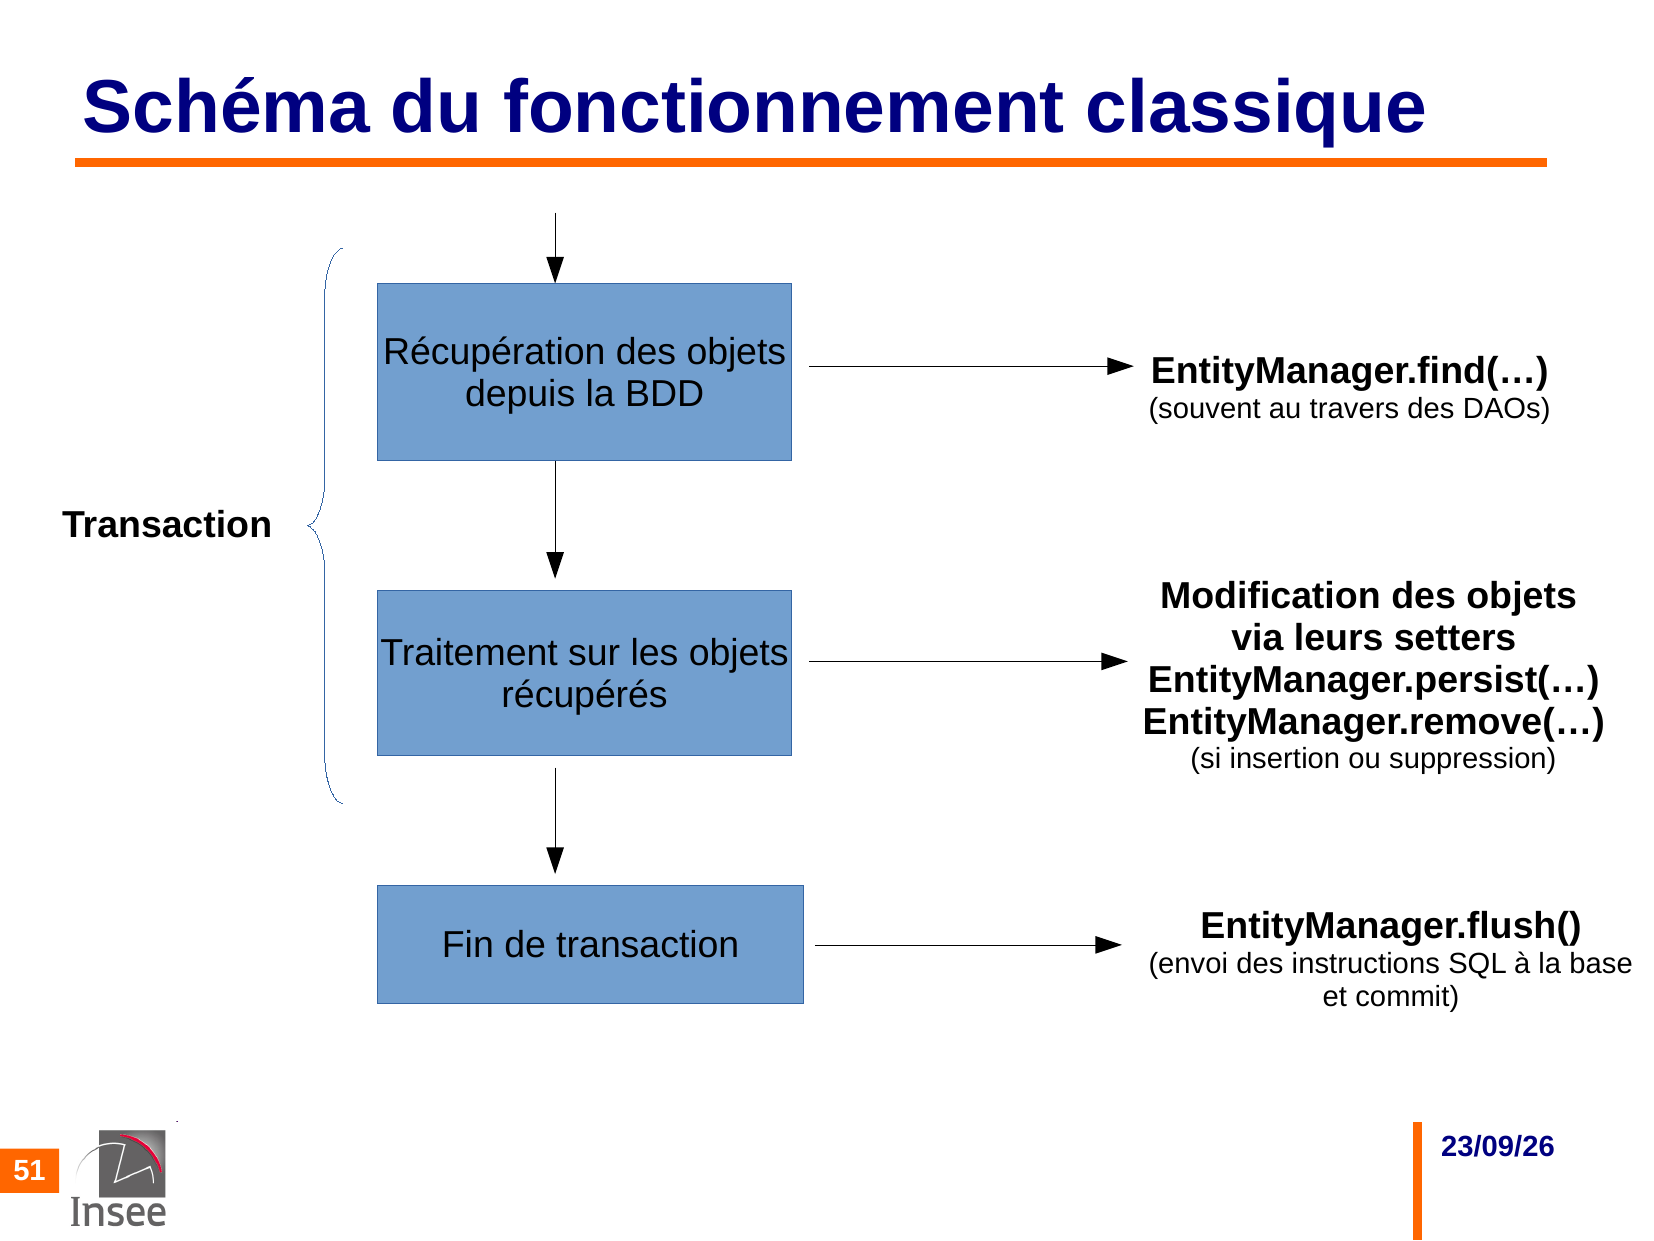

# Schéma du fonctionnement classique
Récupération des objets
depuis la BDD
EntityManager.find(…)
(souvent au travers des DAOs)
Transaction
Modification des objets
via leurs setters
EntityManager.persist(…)
EntityManager.remove(…)
(si insertion ou suppression)
Traitement sur les objets
récupérés
Fin de transaction
EntityManager.flush()
(envoi des instructions SQL à la base
et commit)
51